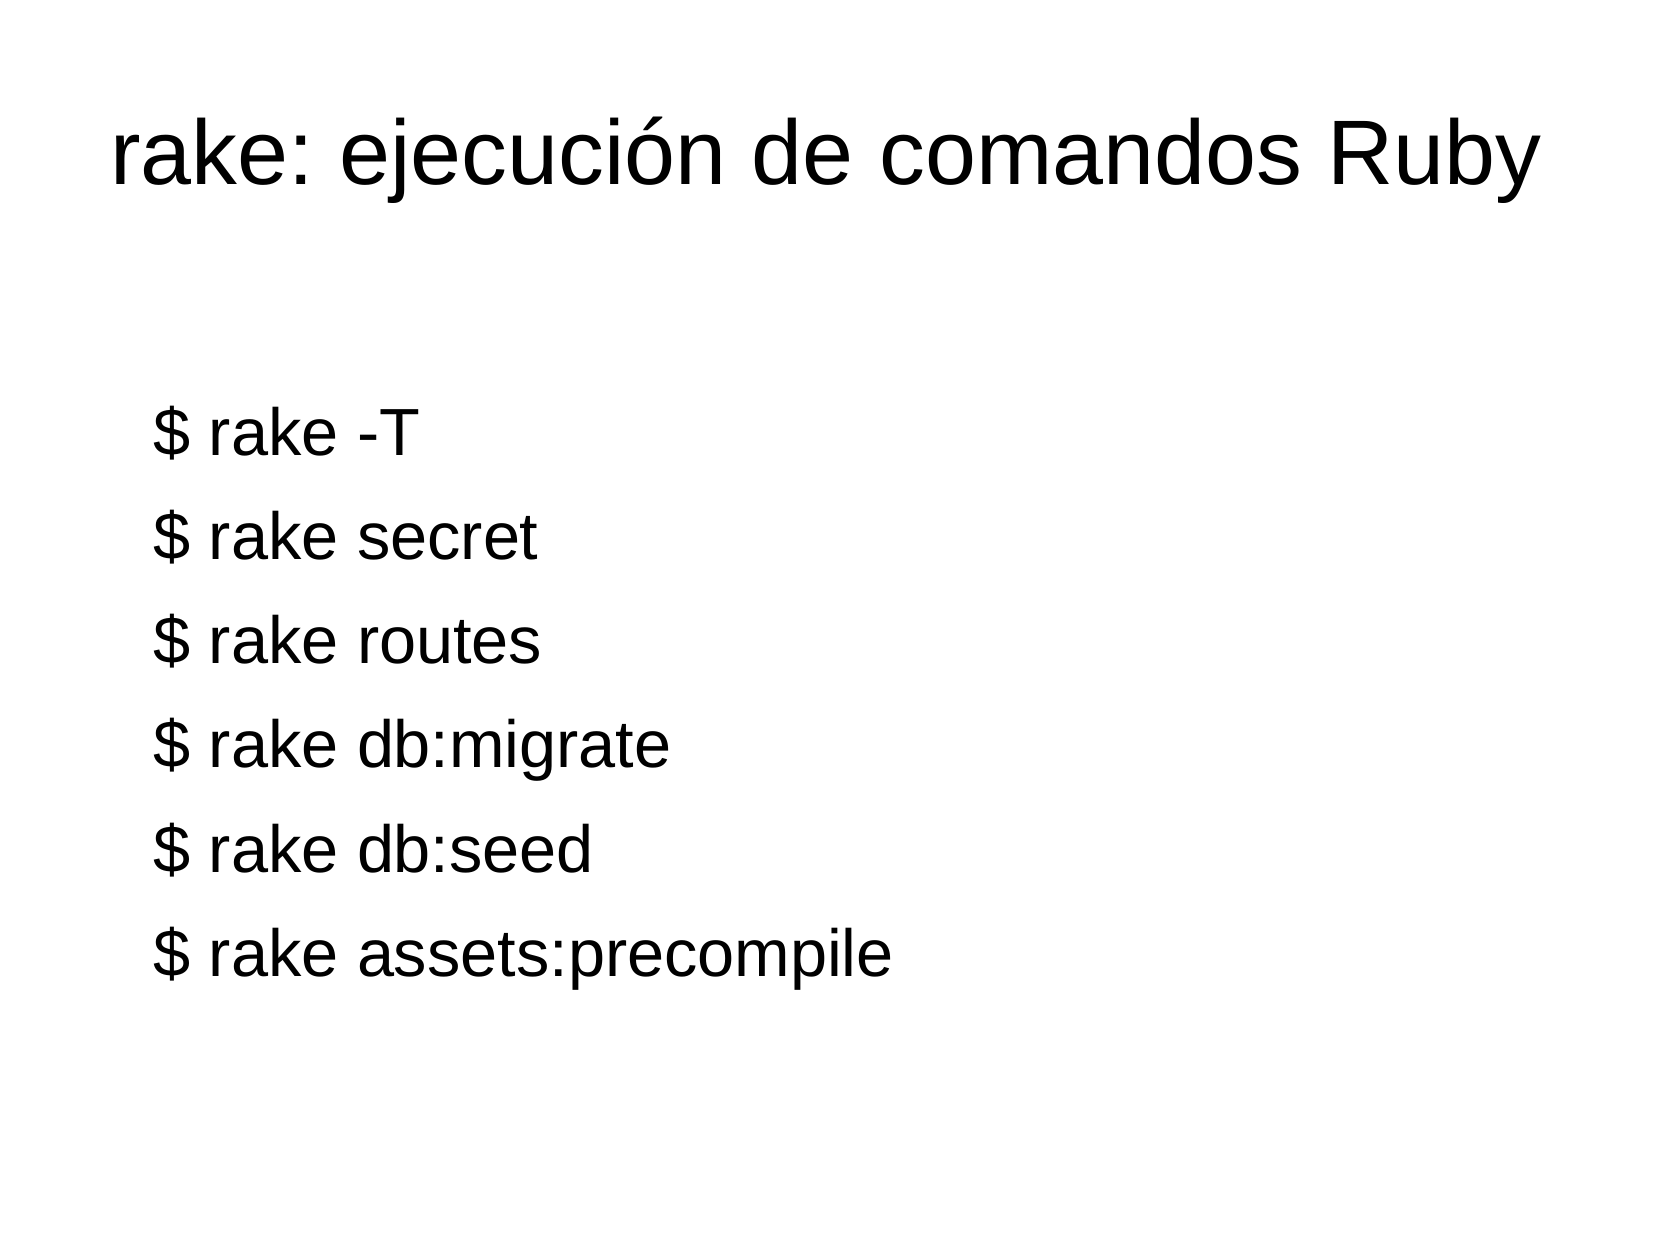

# rake: ejecución de comandos Ruby
$ rake -T
$ rake secret
$ rake routes
$ rake db:migrate
$ rake db:seed
$ rake assets:precompile